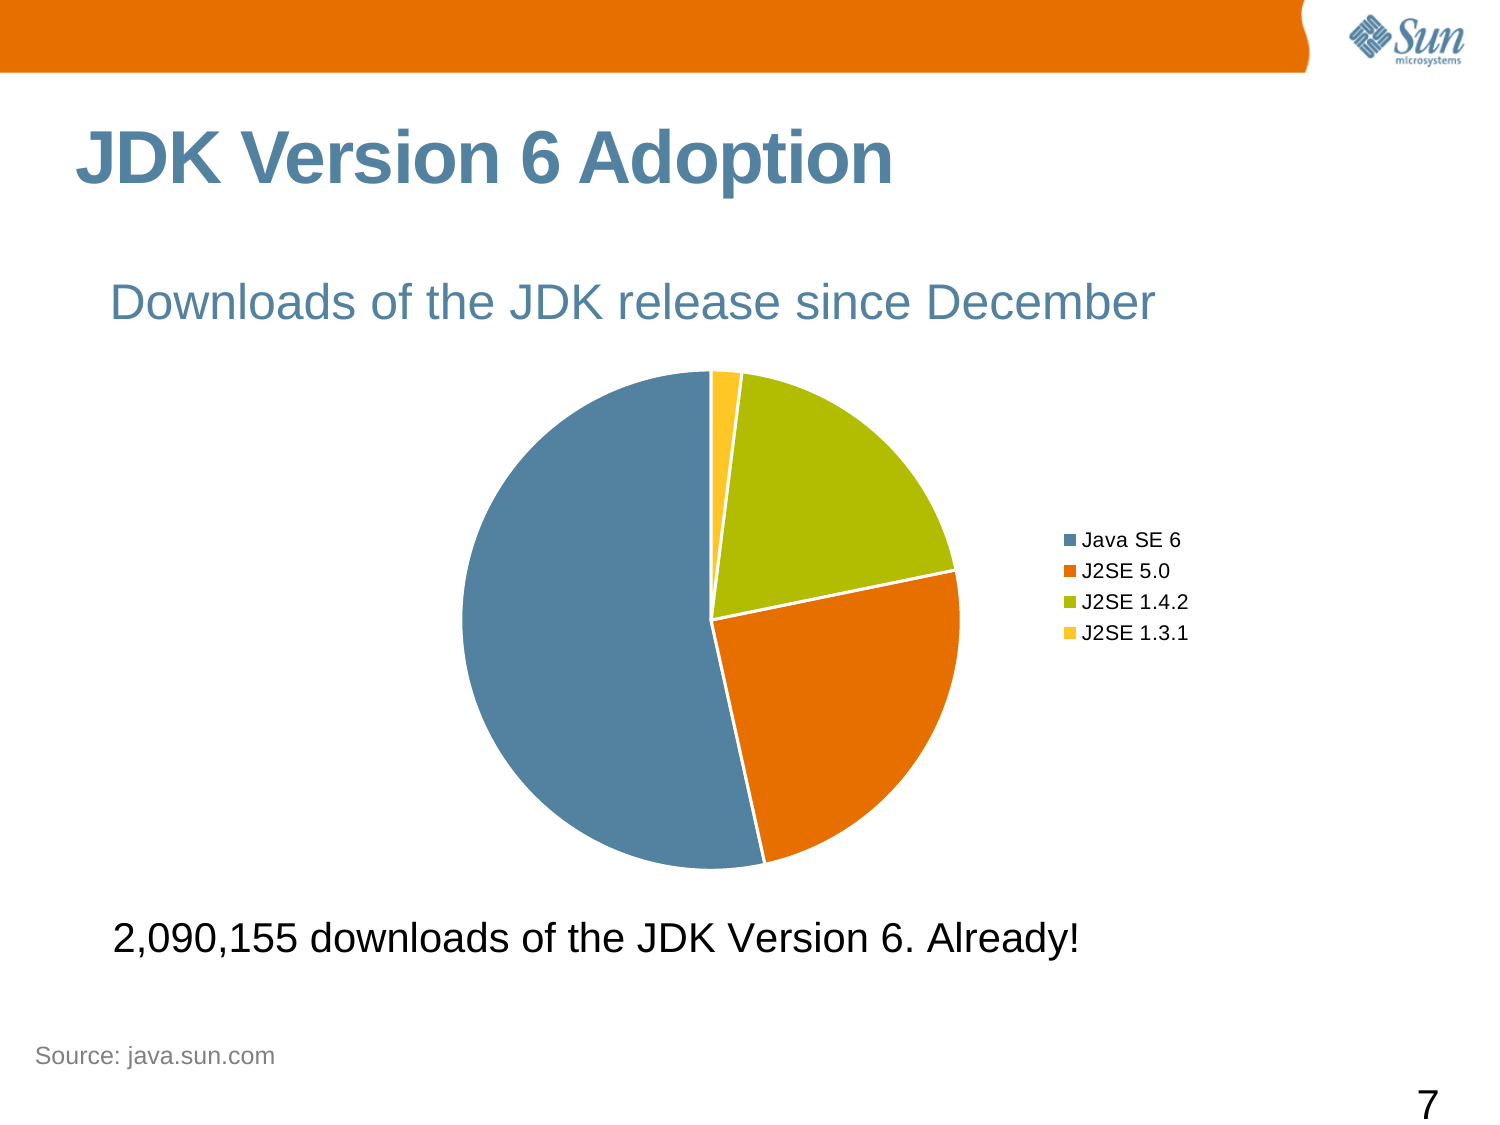

# JDK Version 6 Adoption
Downloads of the JDK release since December
### Chart
| Category | Column 1 |
|---|---|
| Java SE 6 | 54.0 |
| J2SE 5.0 | 25.0 |
| J2SE 1.4.2 | 20.0 |
| J2SE 1.3.1 | 2.0 |
2,090,155 downloads of the JDK Version 6. Already!
Source: java.sun.com